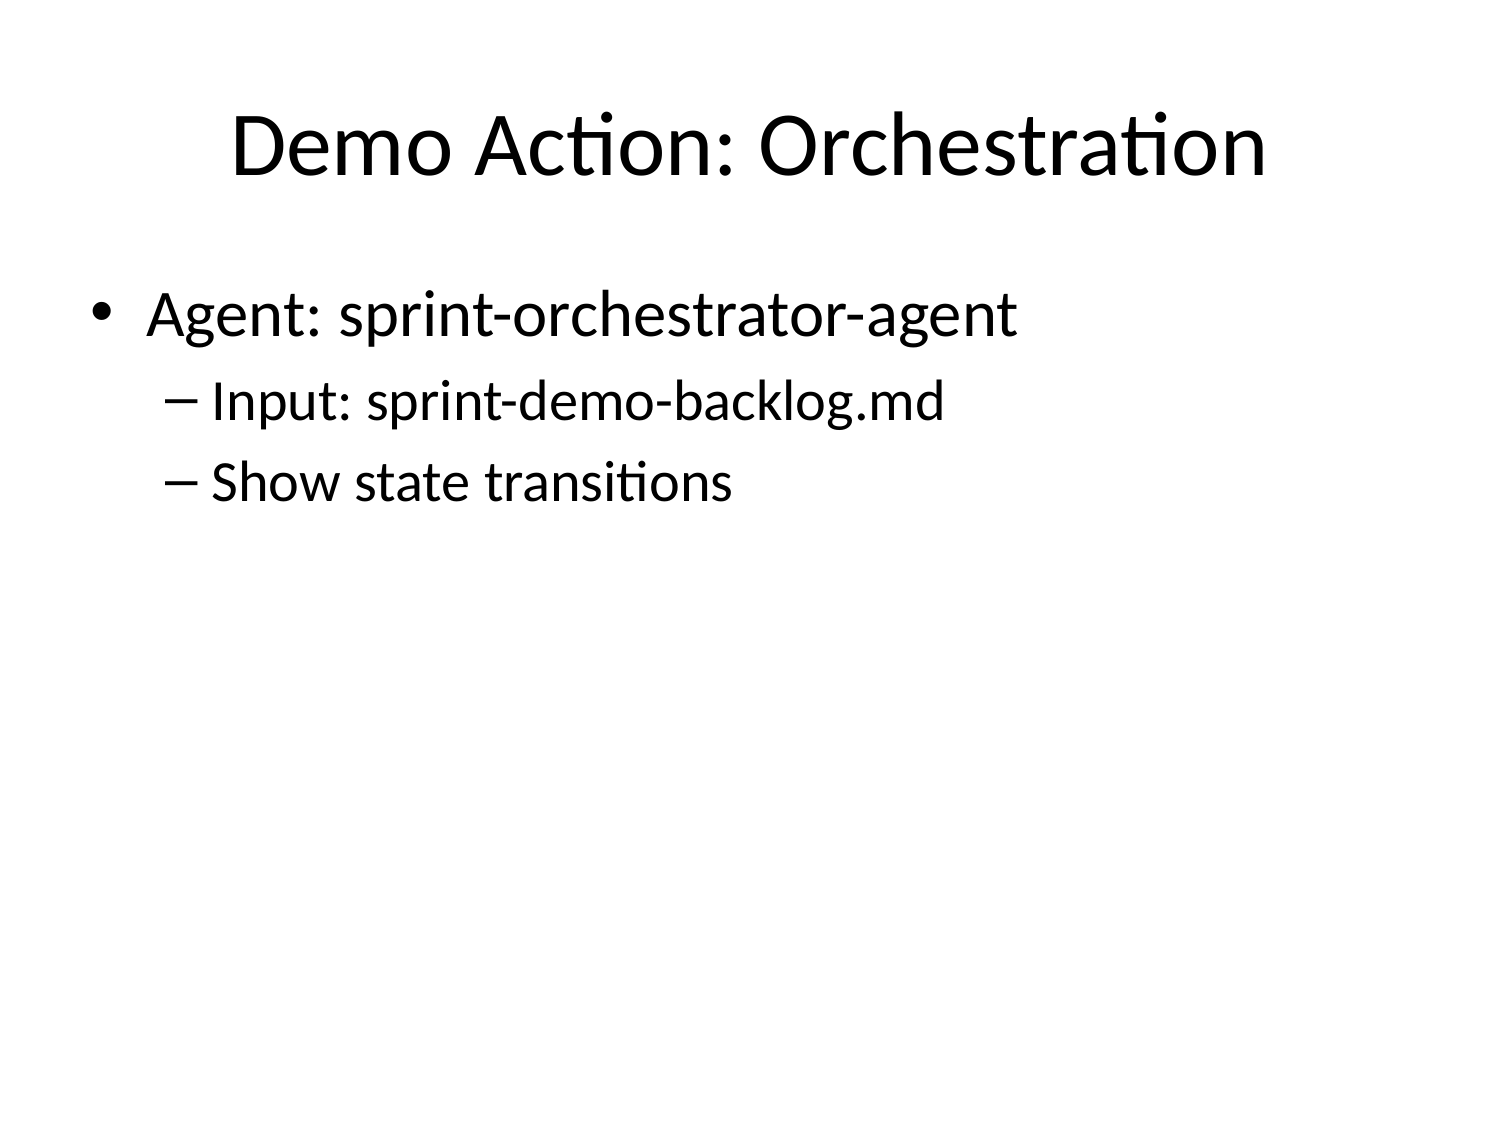

# Demo Action: Orchestration
Agent: sprint-orchestrator-agent
Input: sprint-demo-backlog.md
Show state transitions